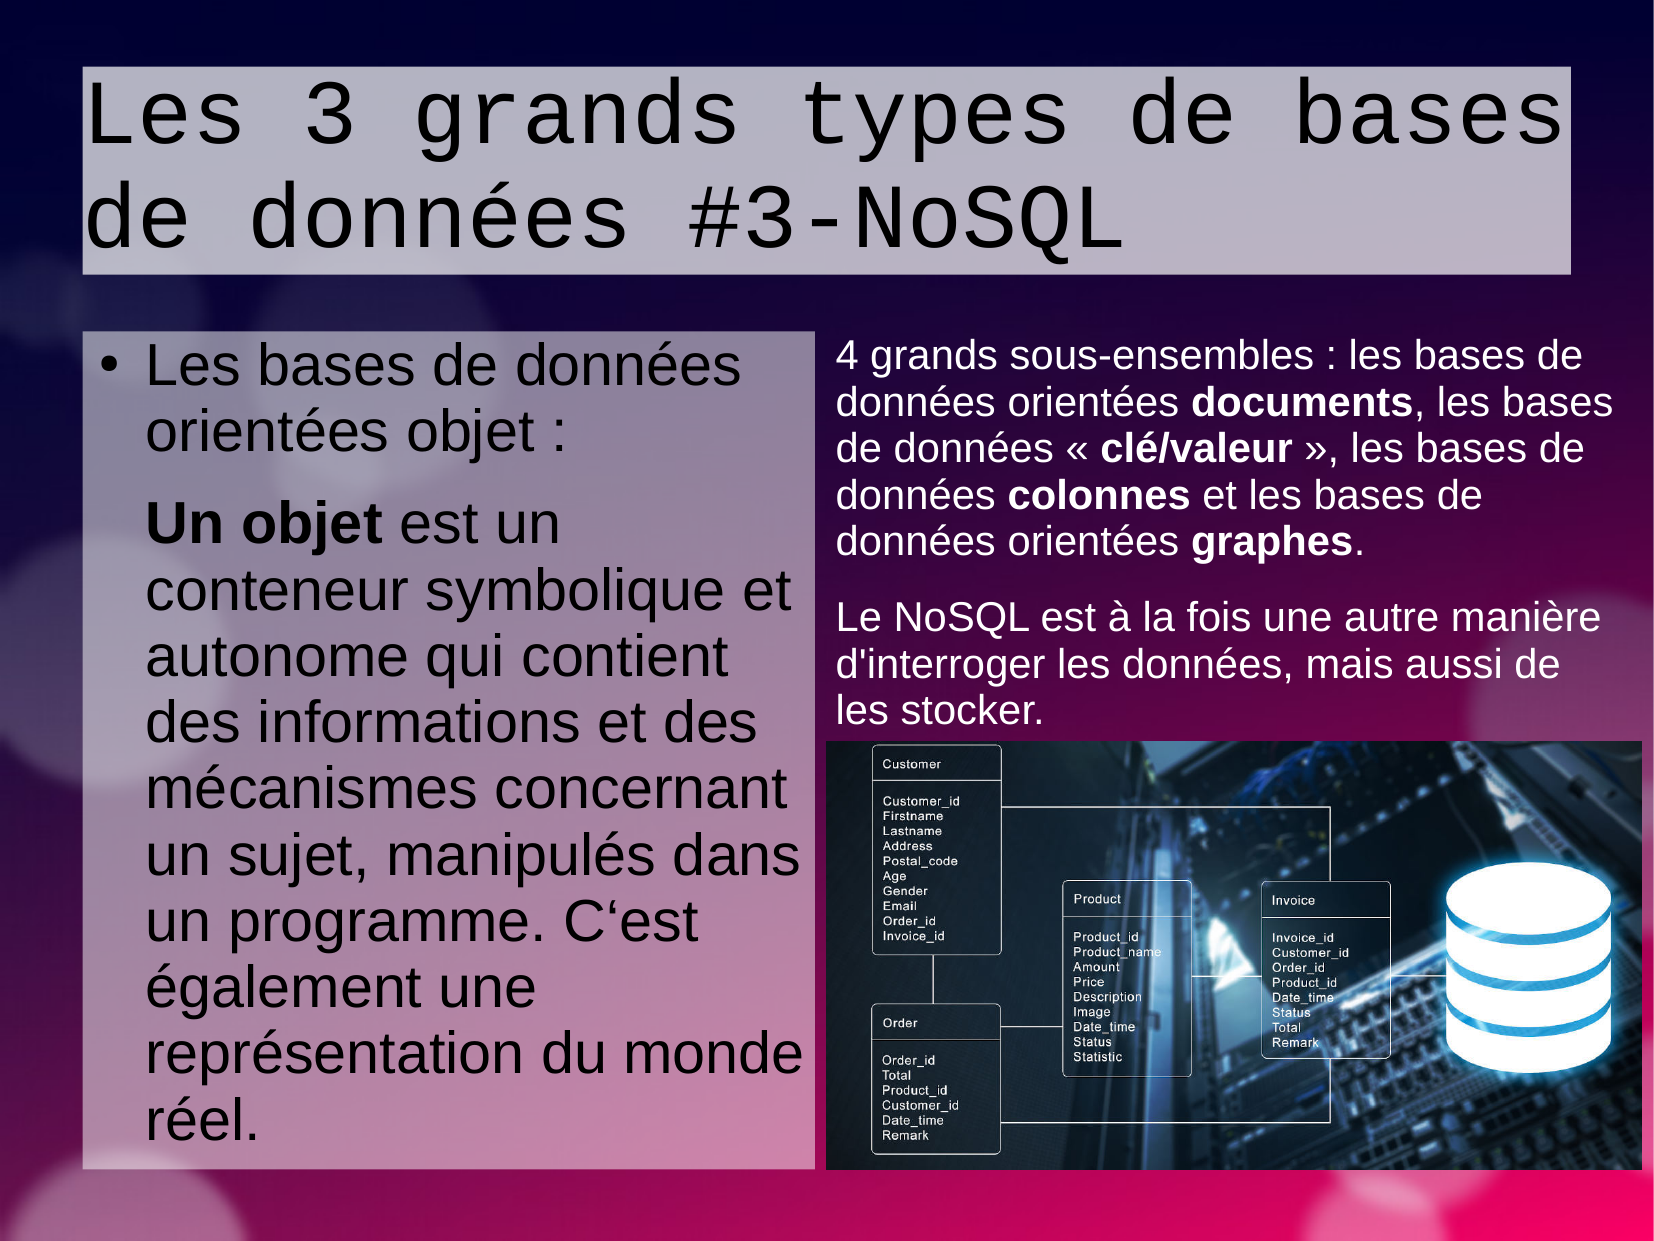

# Les 3 grands types de bases de données #3-NoSQL
4 grands sous-ensembles : les bases de données orientées documents, les bases de données « clé/valeur », les bases de données colonnes et les bases de données orientées graphes.
Le NoSQL est à la fois une autre manière d'interroger les données, mais aussi de les stocker.
Les bases de données orientées objet :
Un objet est un conteneur symbolique et autonome qui contient des informations et des mécanismes concernant un sujet, manipulés dans un programme. C‘est également une représentation du monde réel.